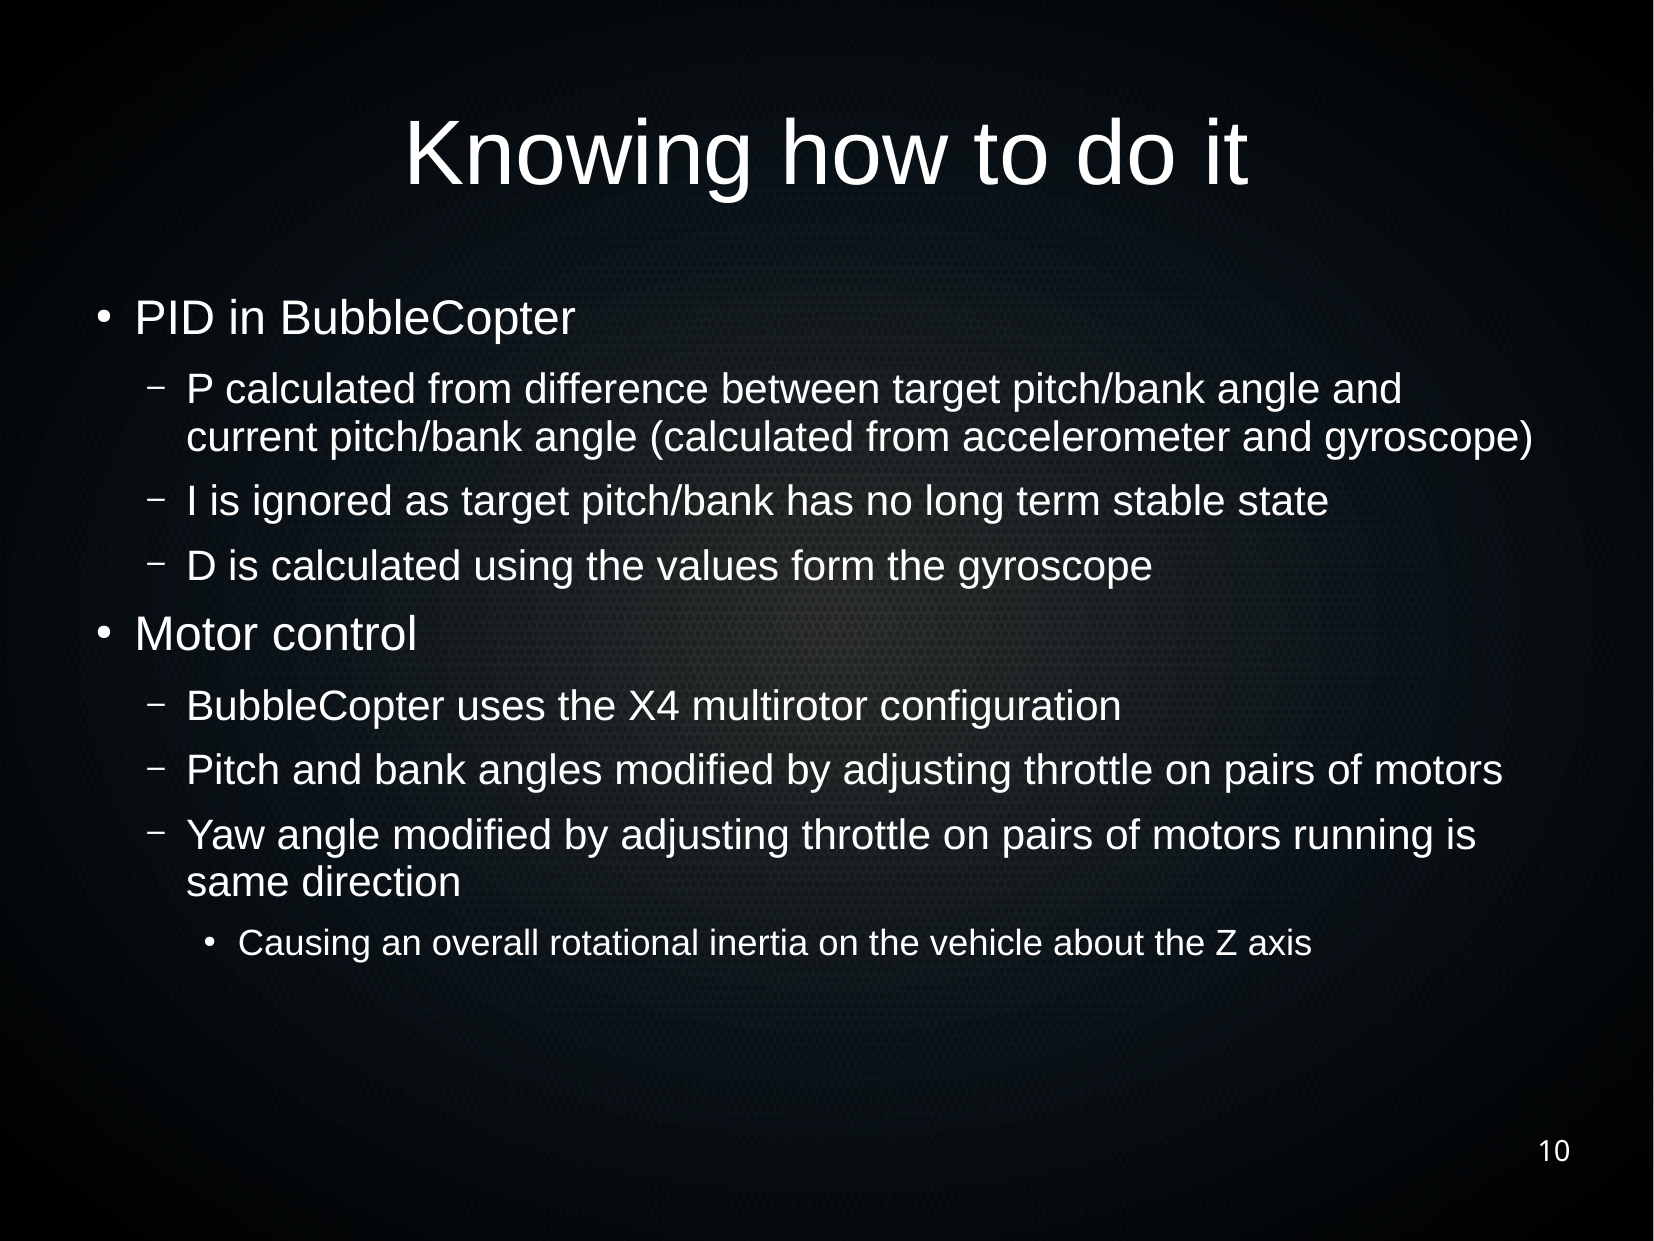

# Knowing how to do it
PID in BubbleCopter
P calculated from difference between target pitch/bank angle and current pitch/bank angle (calculated from accelerometer and gyroscope)
I is ignored as target pitch/bank has no long term stable state
D is calculated using the values form the gyroscope
Motor control
BubbleCopter uses the X4 multirotor configuration
Pitch and bank angles modified by adjusting throttle on pairs of motors
Yaw angle modified by adjusting throttle on pairs of motors running is same direction
Causing an overall rotational inertia on the vehicle about the Z axis
10